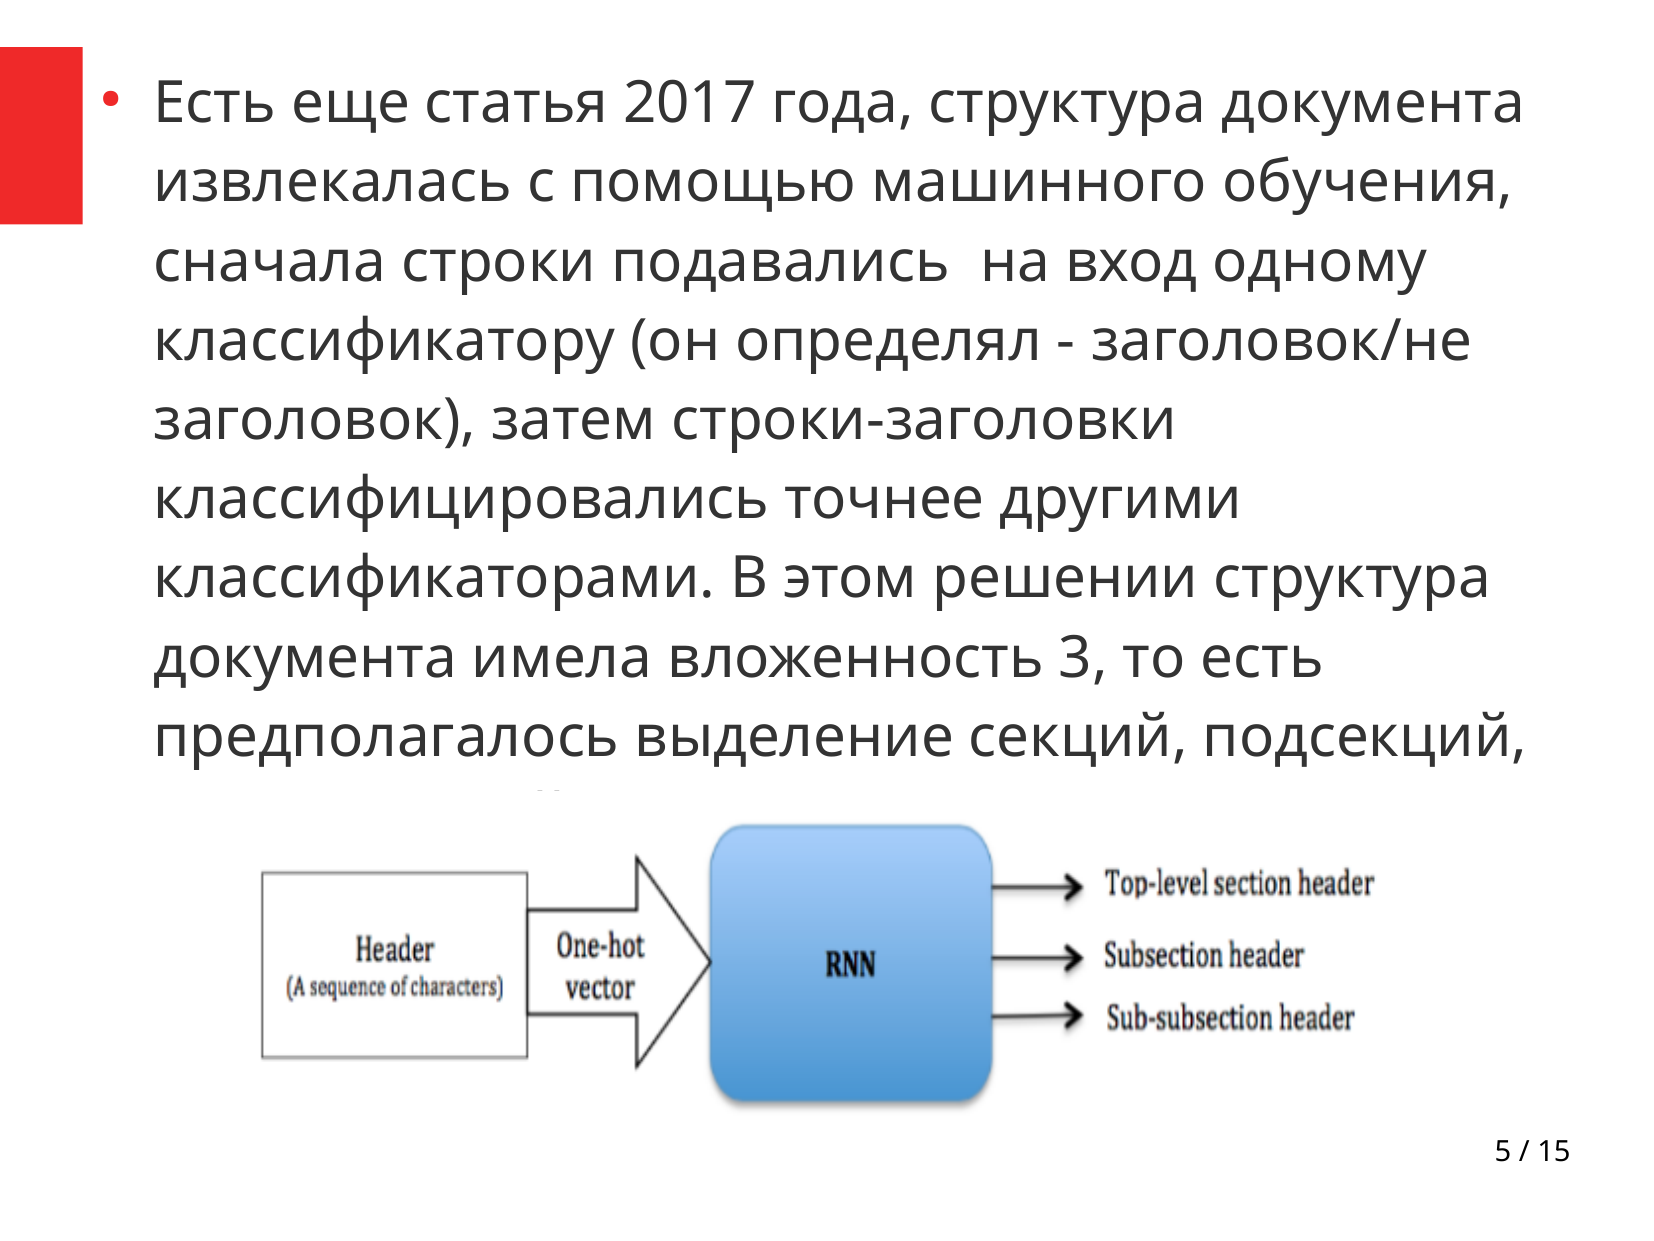

# Есть еще статья 2017 года, структура документа извлекалась с помощью машинного обучения, сначала строки подавались на вход одному классификатору (он определял - заголовок/не заголовок), затем строки-заголовки классифицировались точнее другими классификаторами. В этом решении структура документа имела вложенность 3, то есть предполагалось выделение секций, подсекций, подподсекций.
5